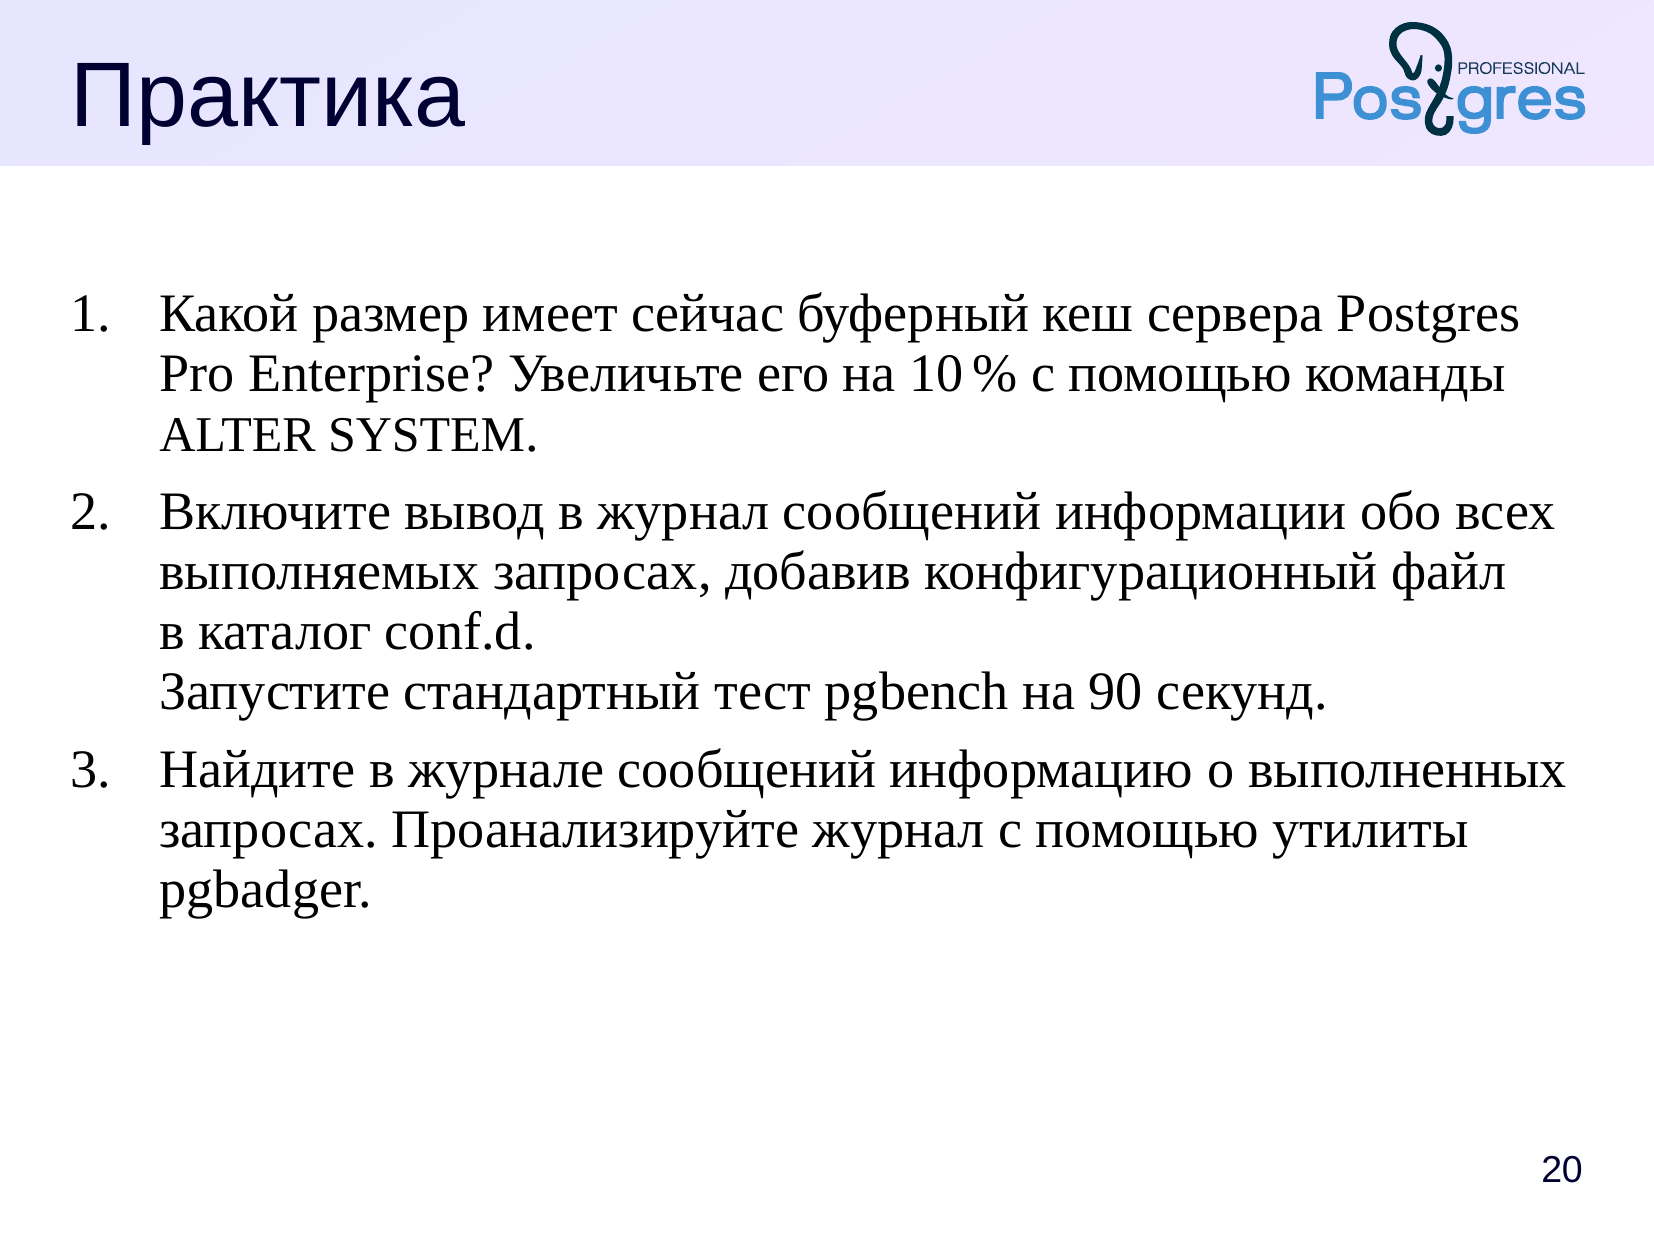

# Практика
Какой размер имеет сейчас буферный кеш сервера Postgres Pro Enterprise? Увеличьте его на 10% с помощью команды ALTER SYSTEM.
Включите вывод в журнал сообщений информации обо всех выполняемых запросах, добавив конфигурационный файл
в каталог conf.d.
Запустите стандартный тест pgbench на 90 секунд.
Найдите в журнале сообщений информацию о выполненных запросах. Проанализируйте журнал с помощью утилиты pgbadger.